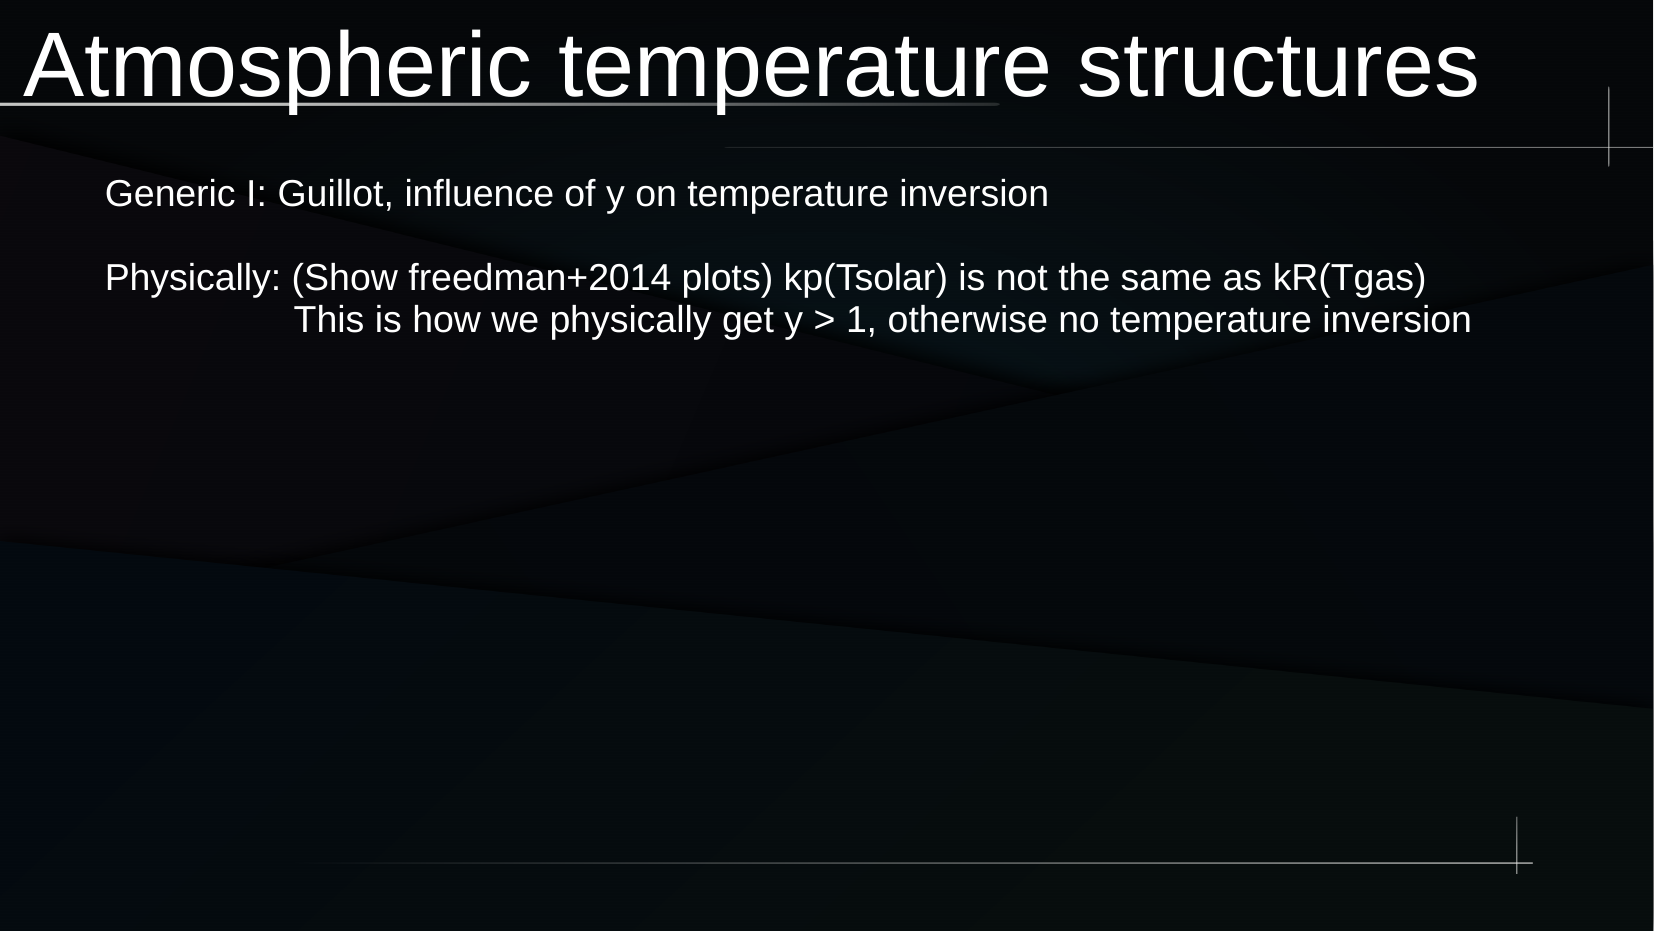

# Atmospheric temperature structures
Generic I: Guillot, influence of y on temperature inversion
Physically: (Show freedman+2014 plots) kp(Tsolar) is not the same as kR(Tgas)
 This is how we physically get y > 1, otherwise no temperature inversion